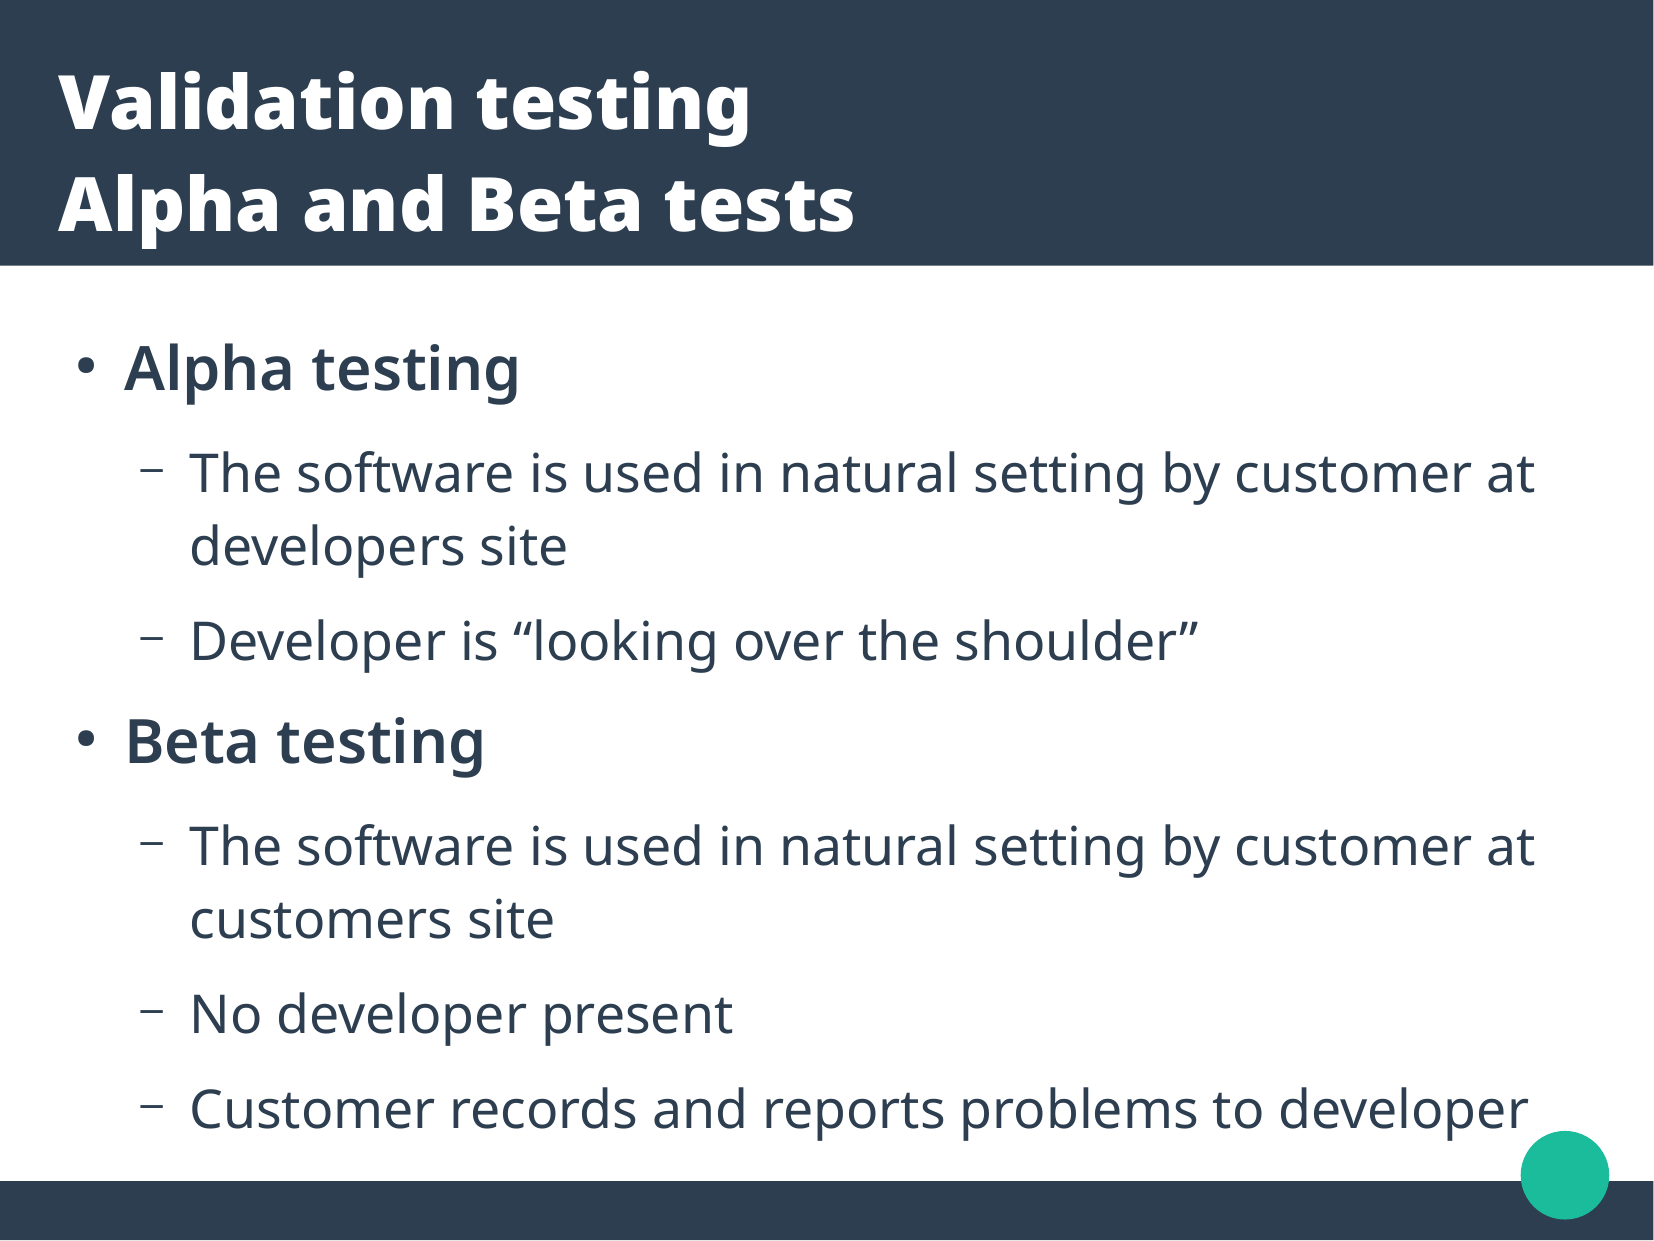

# Validation testing Alpha and Beta tests
Alpha testing
The software is used in natural setting by customer at developers site
Developer is “looking over the shoulder”
Beta testing
The software is used in natural setting by customer at customers site
No developer present
Customer records and reports problems to developer